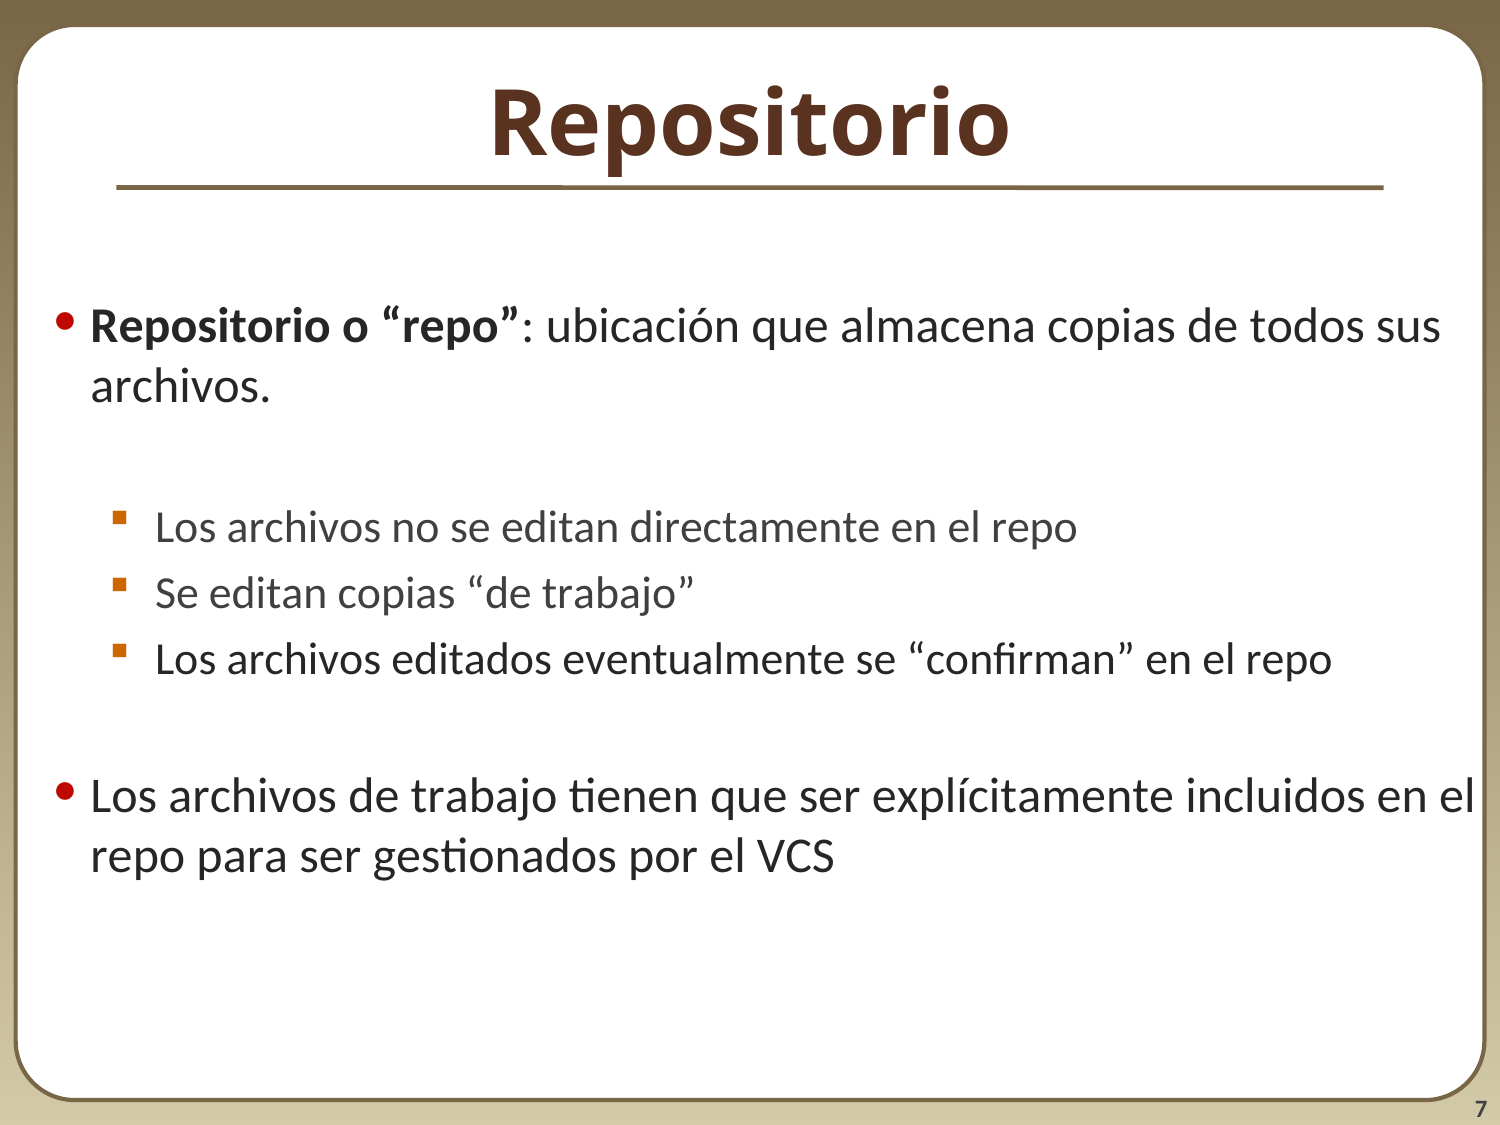

# Repositorio
Repositorio o “repo”: ubicación que almacena copias de todos sus archivos.
Los archivos no se editan directamente en el repo
Se editan copias “de trabajo”
Los archivos editados eventualmente se “confirman” en el repo
Los archivos de trabajo tienen que ser explícitamente incluidos en el repo para ser gestionados por el VCS